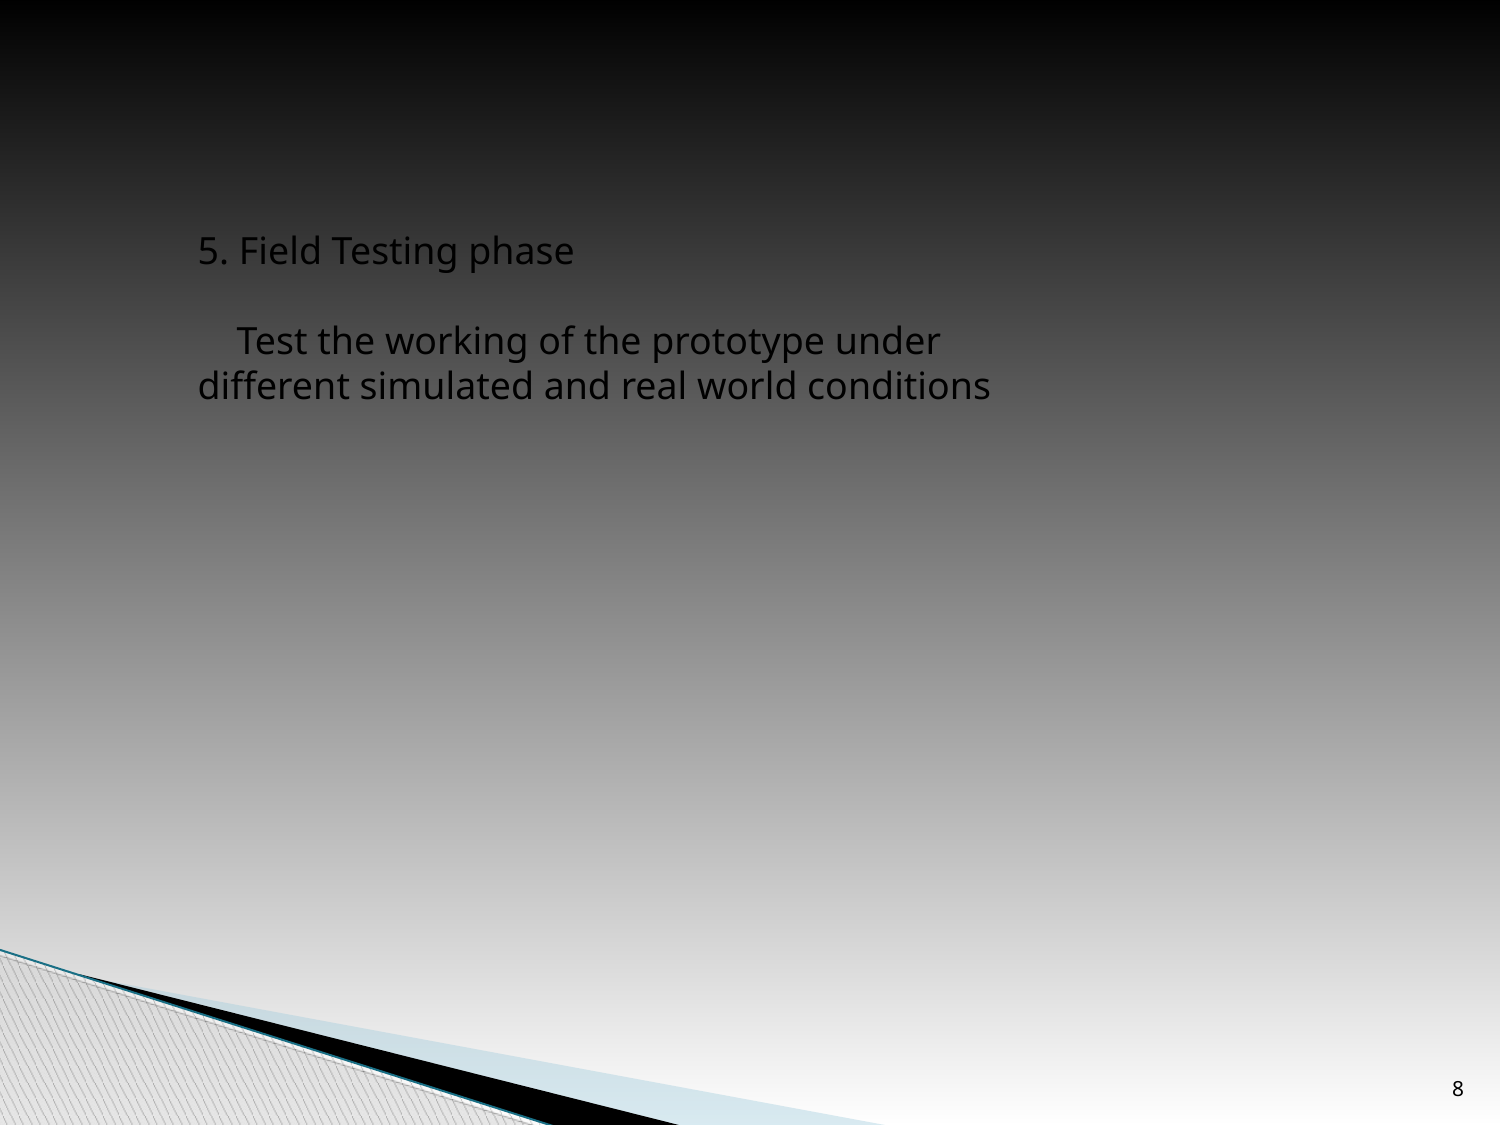

5. Field Testing phase
 Test the working of the prototype under different simulated and real world conditions